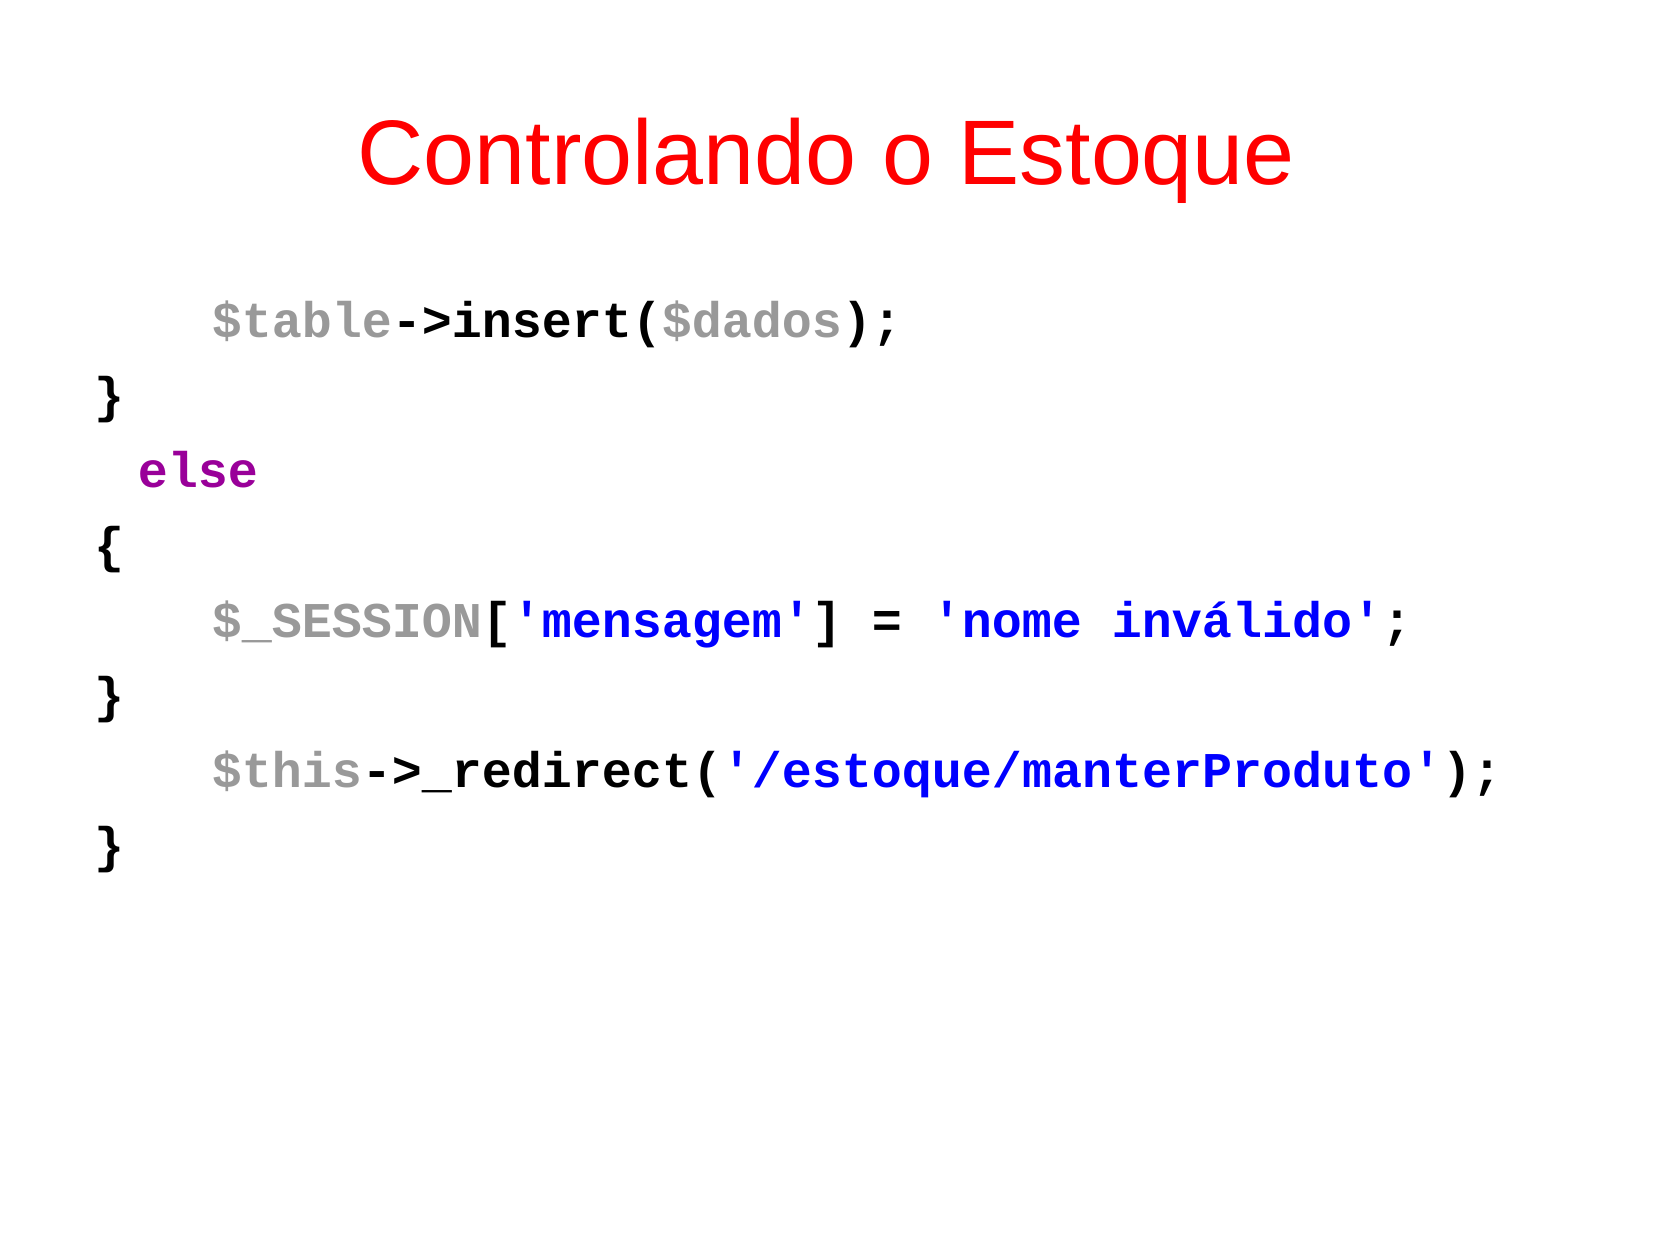

# Controlando o Estoque
 		$table->insert($dados);
 }
 	else
 {
 		$_SESSION['mensagem'] = 'nome inválido';
 }
 		$this->_redirect('/estoque/manterProduto');
 }